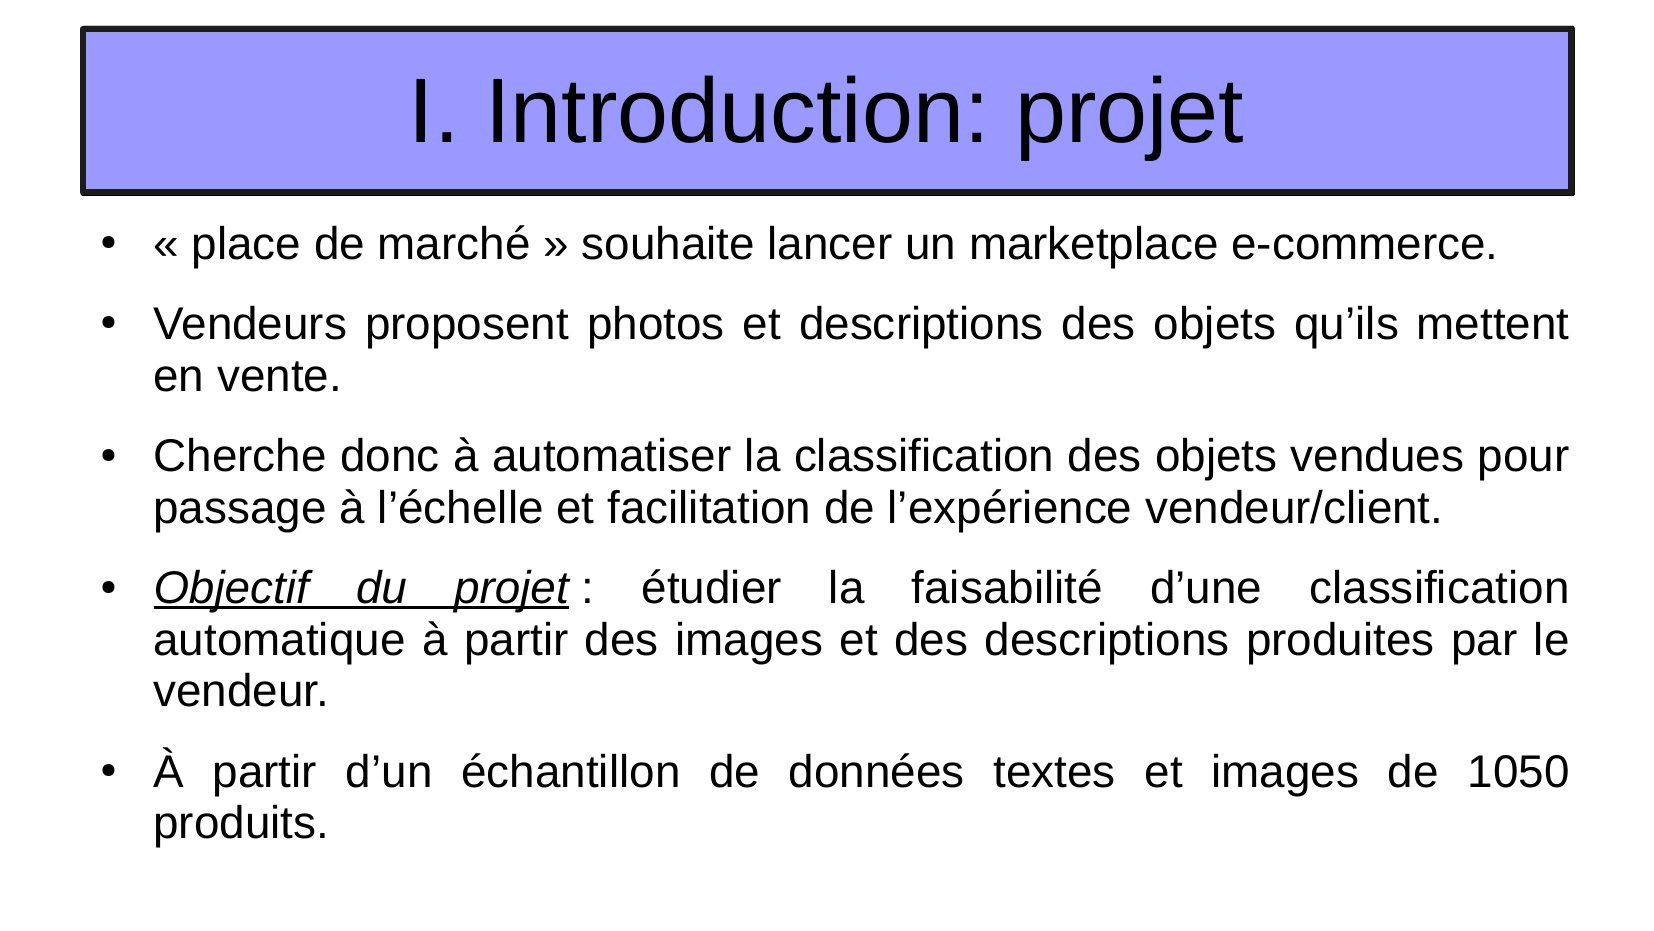

I. Introduction: projet
#
« place de marché » souhaite lancer un marketplace e-commerce.
Vendeurs proposent photos et descriptions des objets qu’ils mettent en vente.
Cherche donc à automatiser la classification des objets vendues pour passage à l’échelle et facilitation de l’expérience vendeur/client.
Objectif du projet : étudier la faisabilité d’une classification automatique à partir des images et des descriptions produites par le vendeur.
À partir d’un échantillon de données textes et images de 1050 produits.